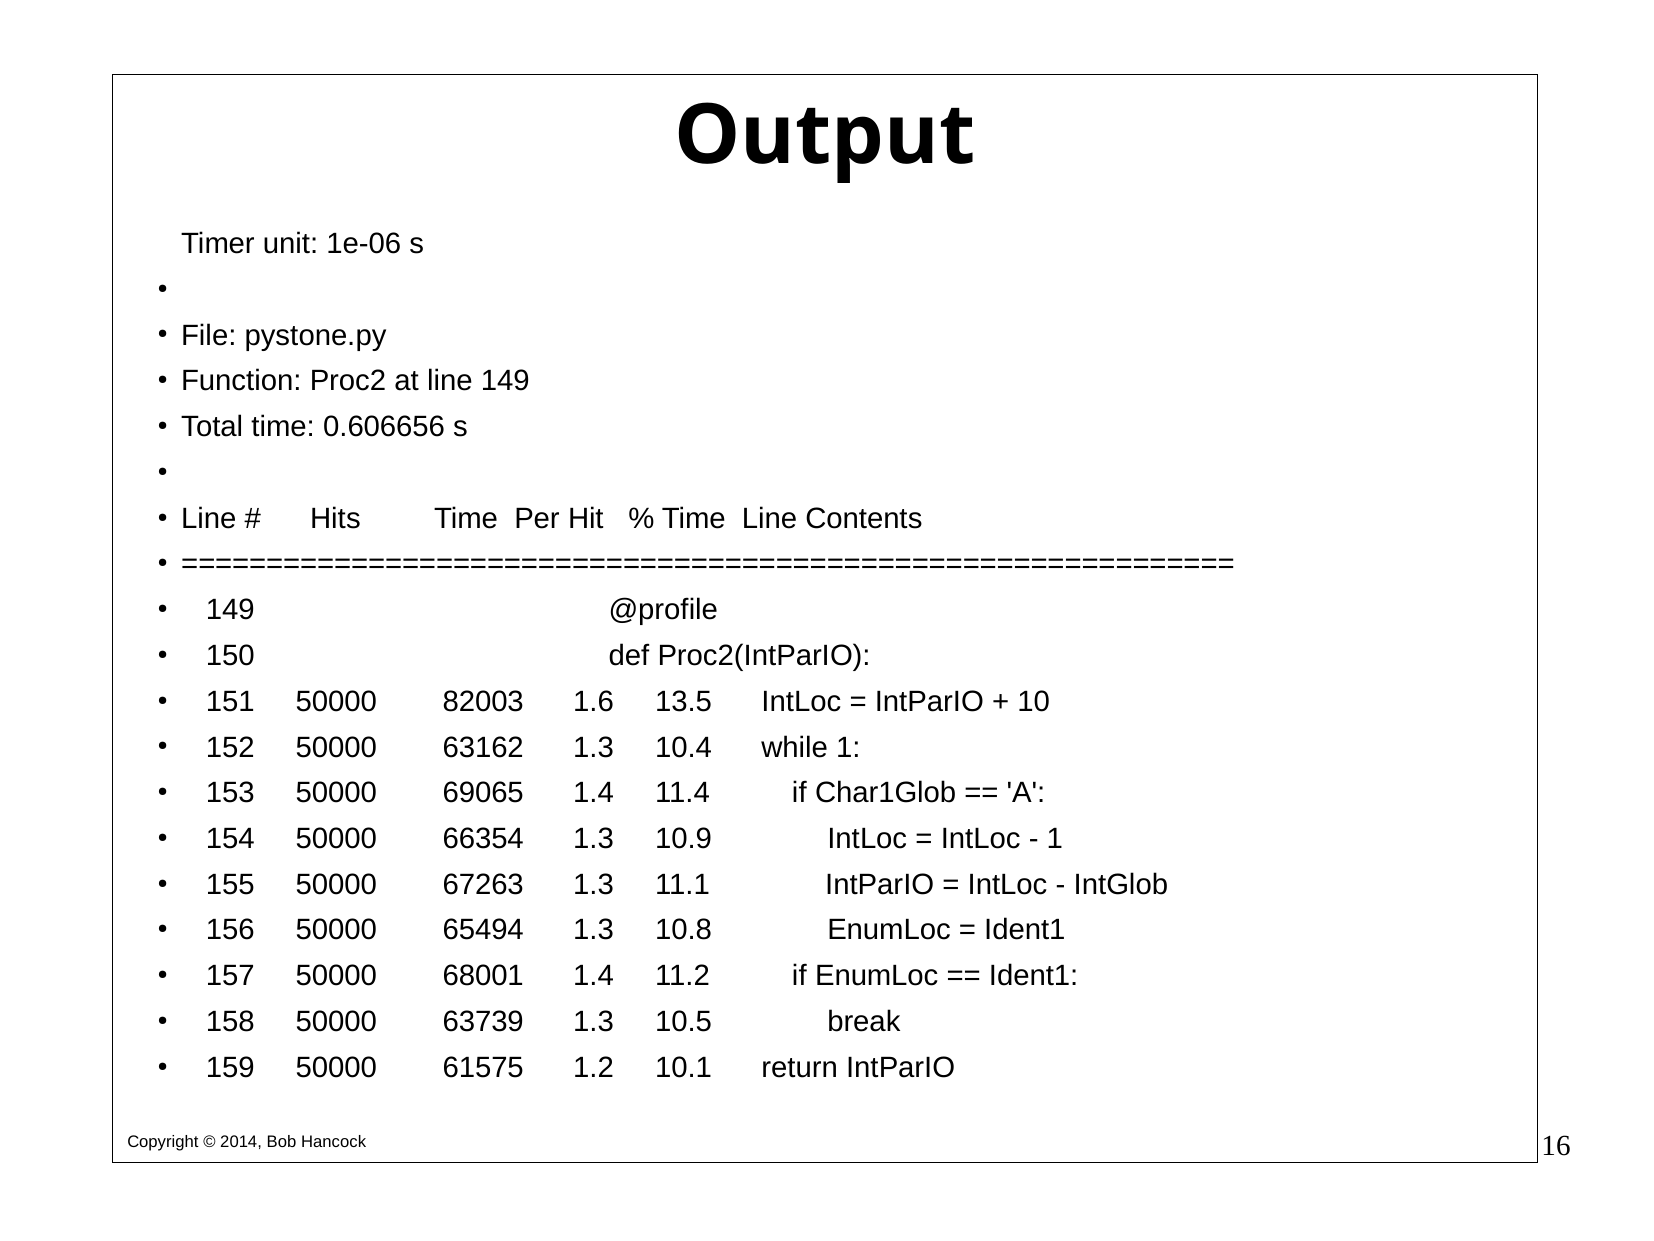

# Output
Timer unit: 1e-06 s
File: pystone.py
Function: Proc2 at line 149
Total time: 0.606656 s
Line # Hits Time Per Hit % Time Line Contents
==============================================================
 149 @profile
 150 def Proc2(IntParIO):
 151 50000 82003 1.6 13.5 IntLoc = IntParIO + 10
 152 50000 63162 1.3 10.4 while 1:
 153 50000 69065 1.4 11.4 if Char1Glob == 'A':
 154 50000 66354 1.3 10.9 IntLoc = IntLoc - 1
 155 50000 67263 1.3 11.1 IntParIO = IntLoc - IntGlob
 156 50000 65494 1.3 10.8 EnumLoc = Ident1
 157 50000 68001 1.4 11.2 if EnumLoc == Ident1:
 158 50000 63739 1.3 10.5 break
 159 50000 61575 1.2 10.1 return IntParIO
Copyright © 2014, Bob Hancock
16